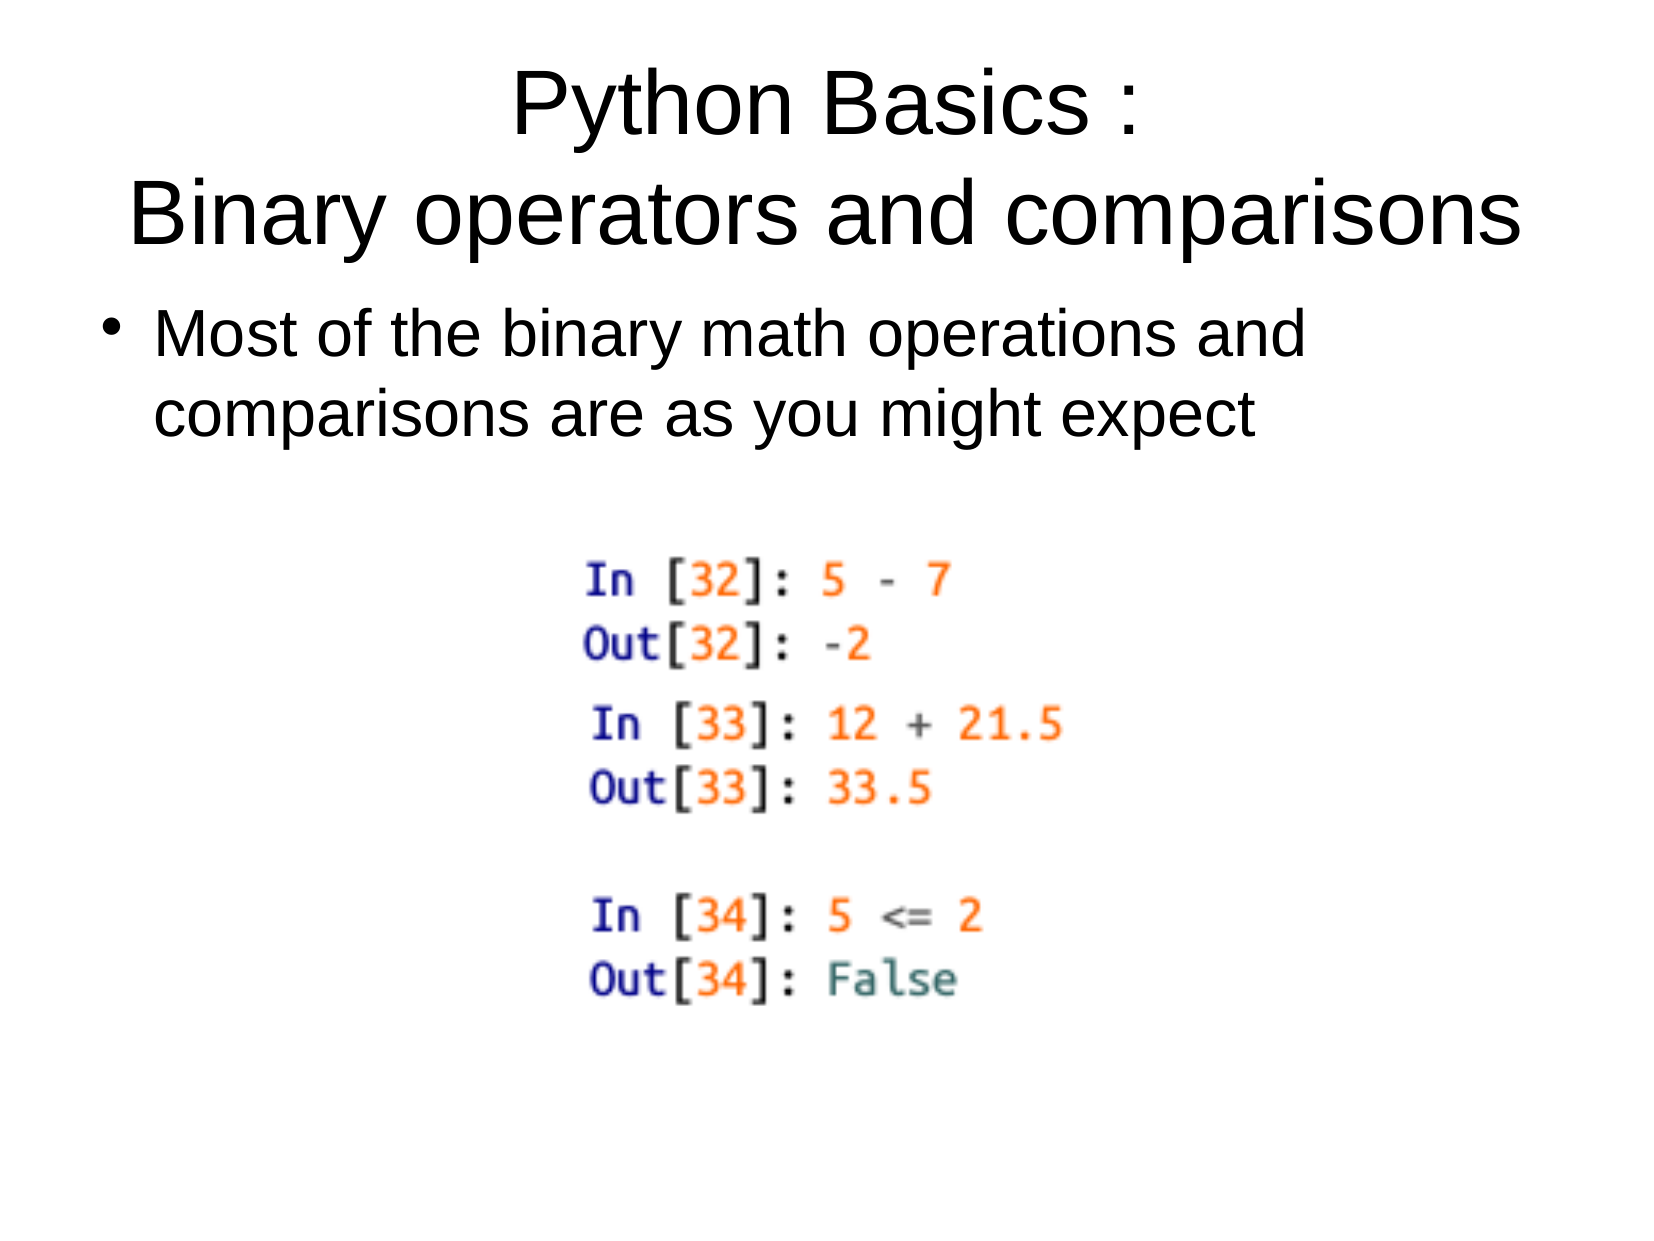

Python Basics :
Binary operators and comparisons
Most of the binary math operations and comparisons are as you might expect